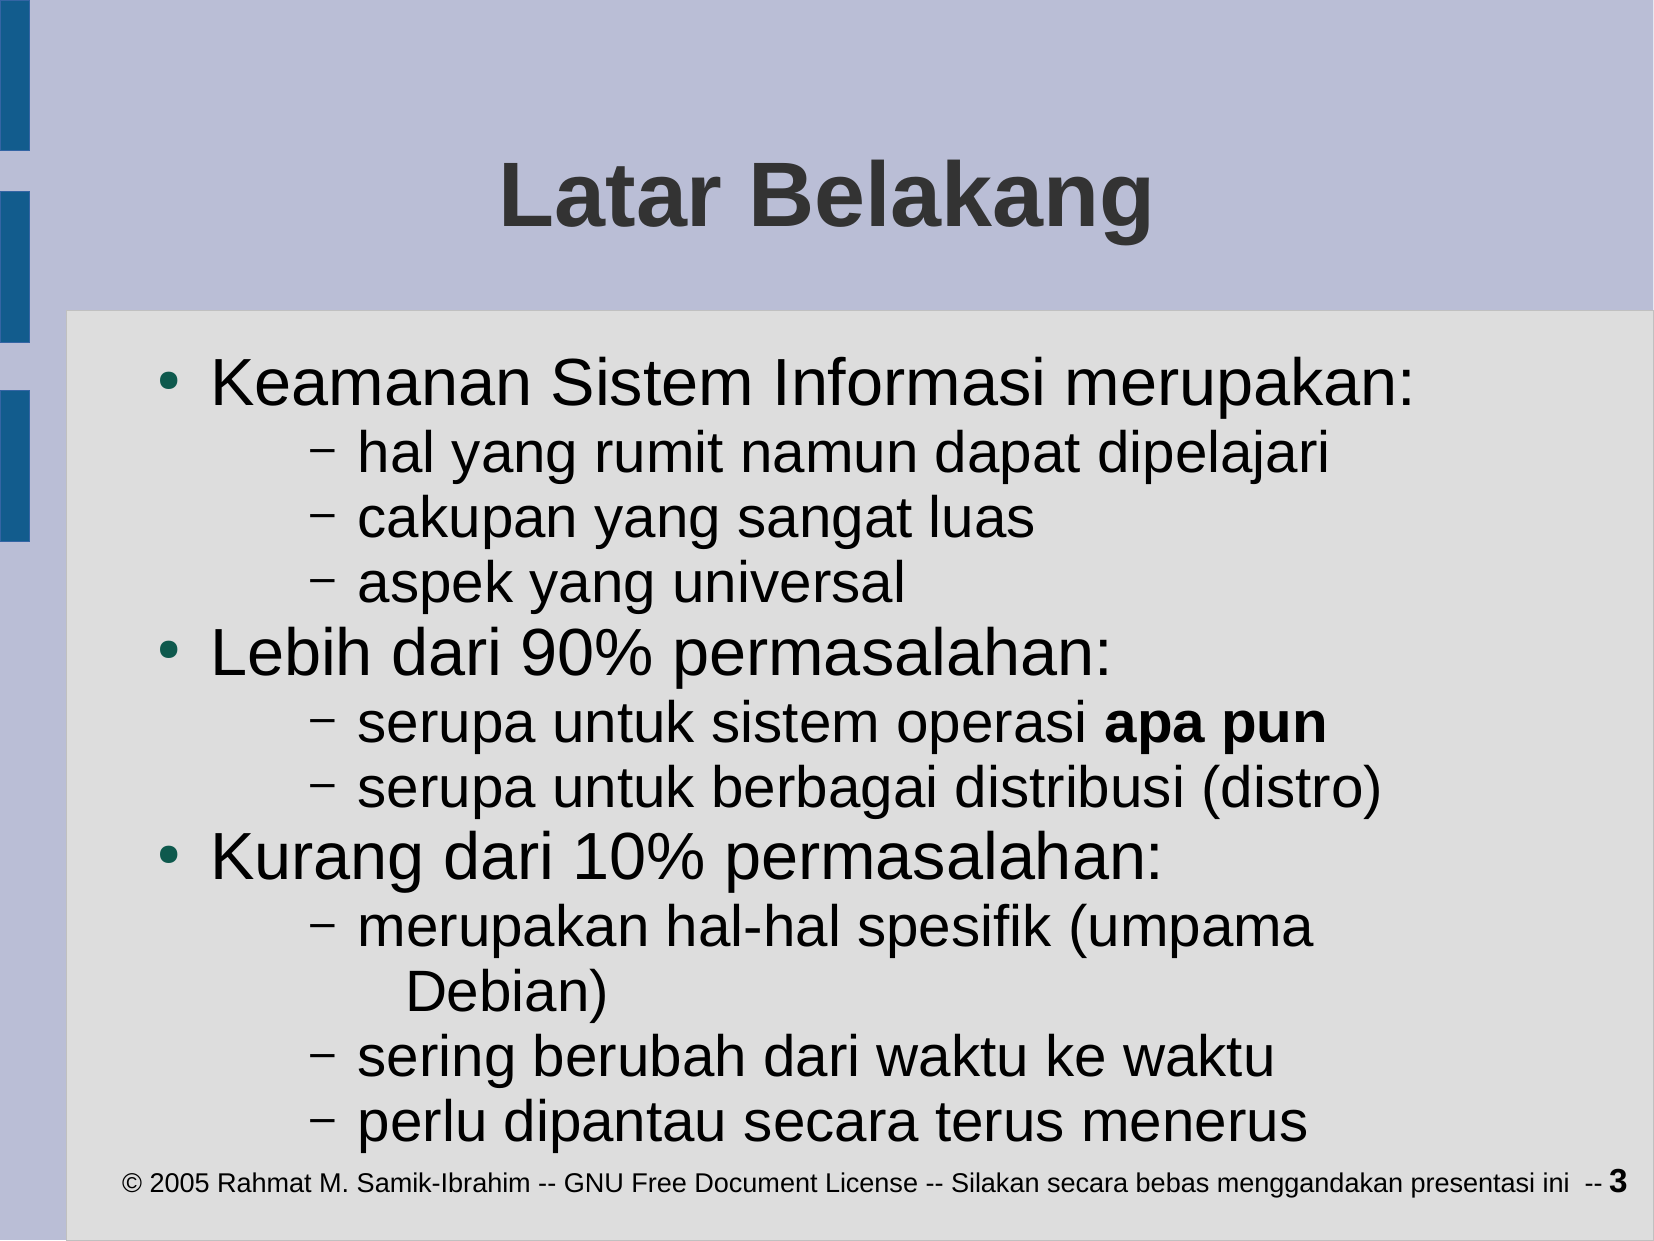

# Latar Belakang
Keamanan Sistem Informasi merupakan:
hal yang rumit namun dapat dipelajari
cakupan yang sangat luas
aspek yang universal
Lebih dari 90% permasalahan:
serupa untuk sistem operasi apa pun
serupa untuk berbagai distribusi (distro)
Kurang dari 10% permasalahan:
merupakan hal-hal spesifik (umpama Debian)
sering berubah dari waktu ke waktu
perlu dipantau secara terus menerus